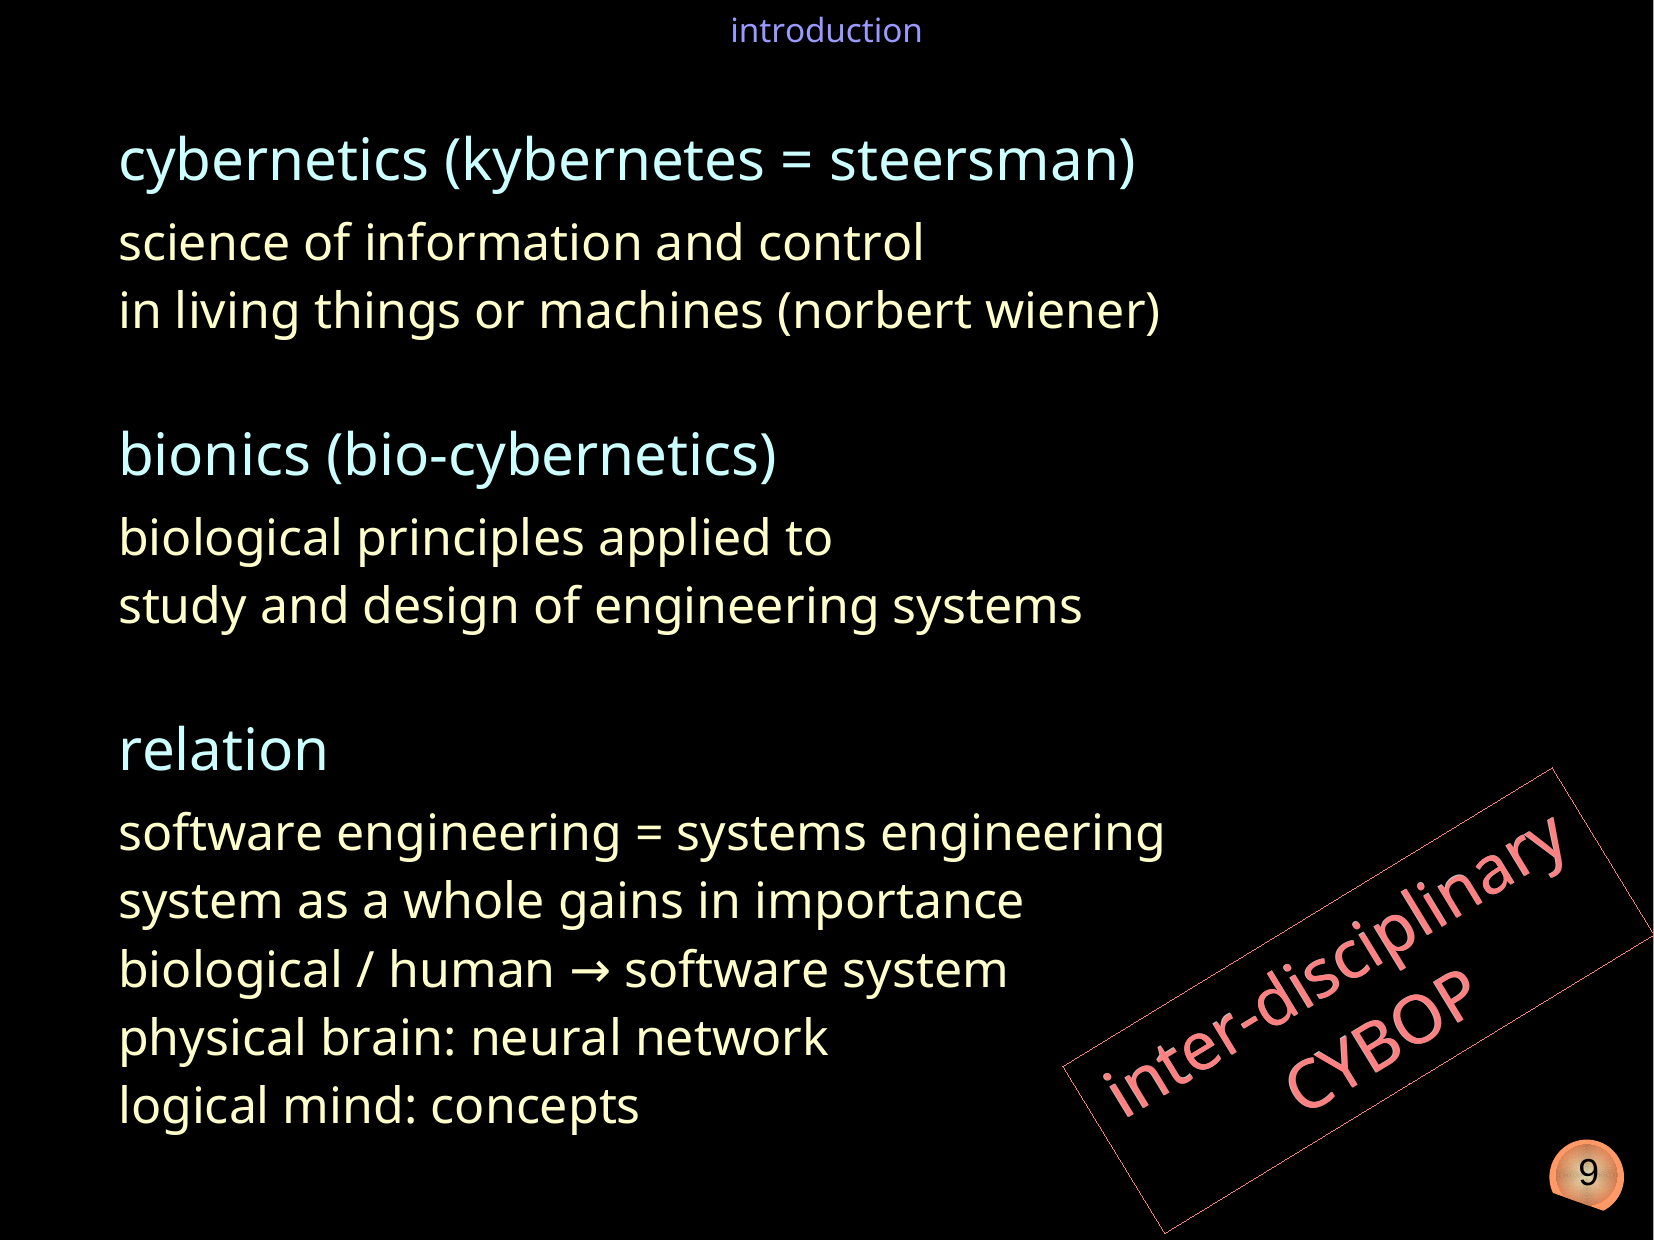

introduction
cybernetics (kybernetes = steersman)
science of information and control
in living things or machines (norbert wiener)
bionics (bio-cybernetics)
biological principles applied to
study and design of engineering systems
relation
software engineering = systems engineering
system as a whole gains in importance
biological / human → software system
physical brain: neural network
logical mind: concepts
inter-disciplinary
CYBOP